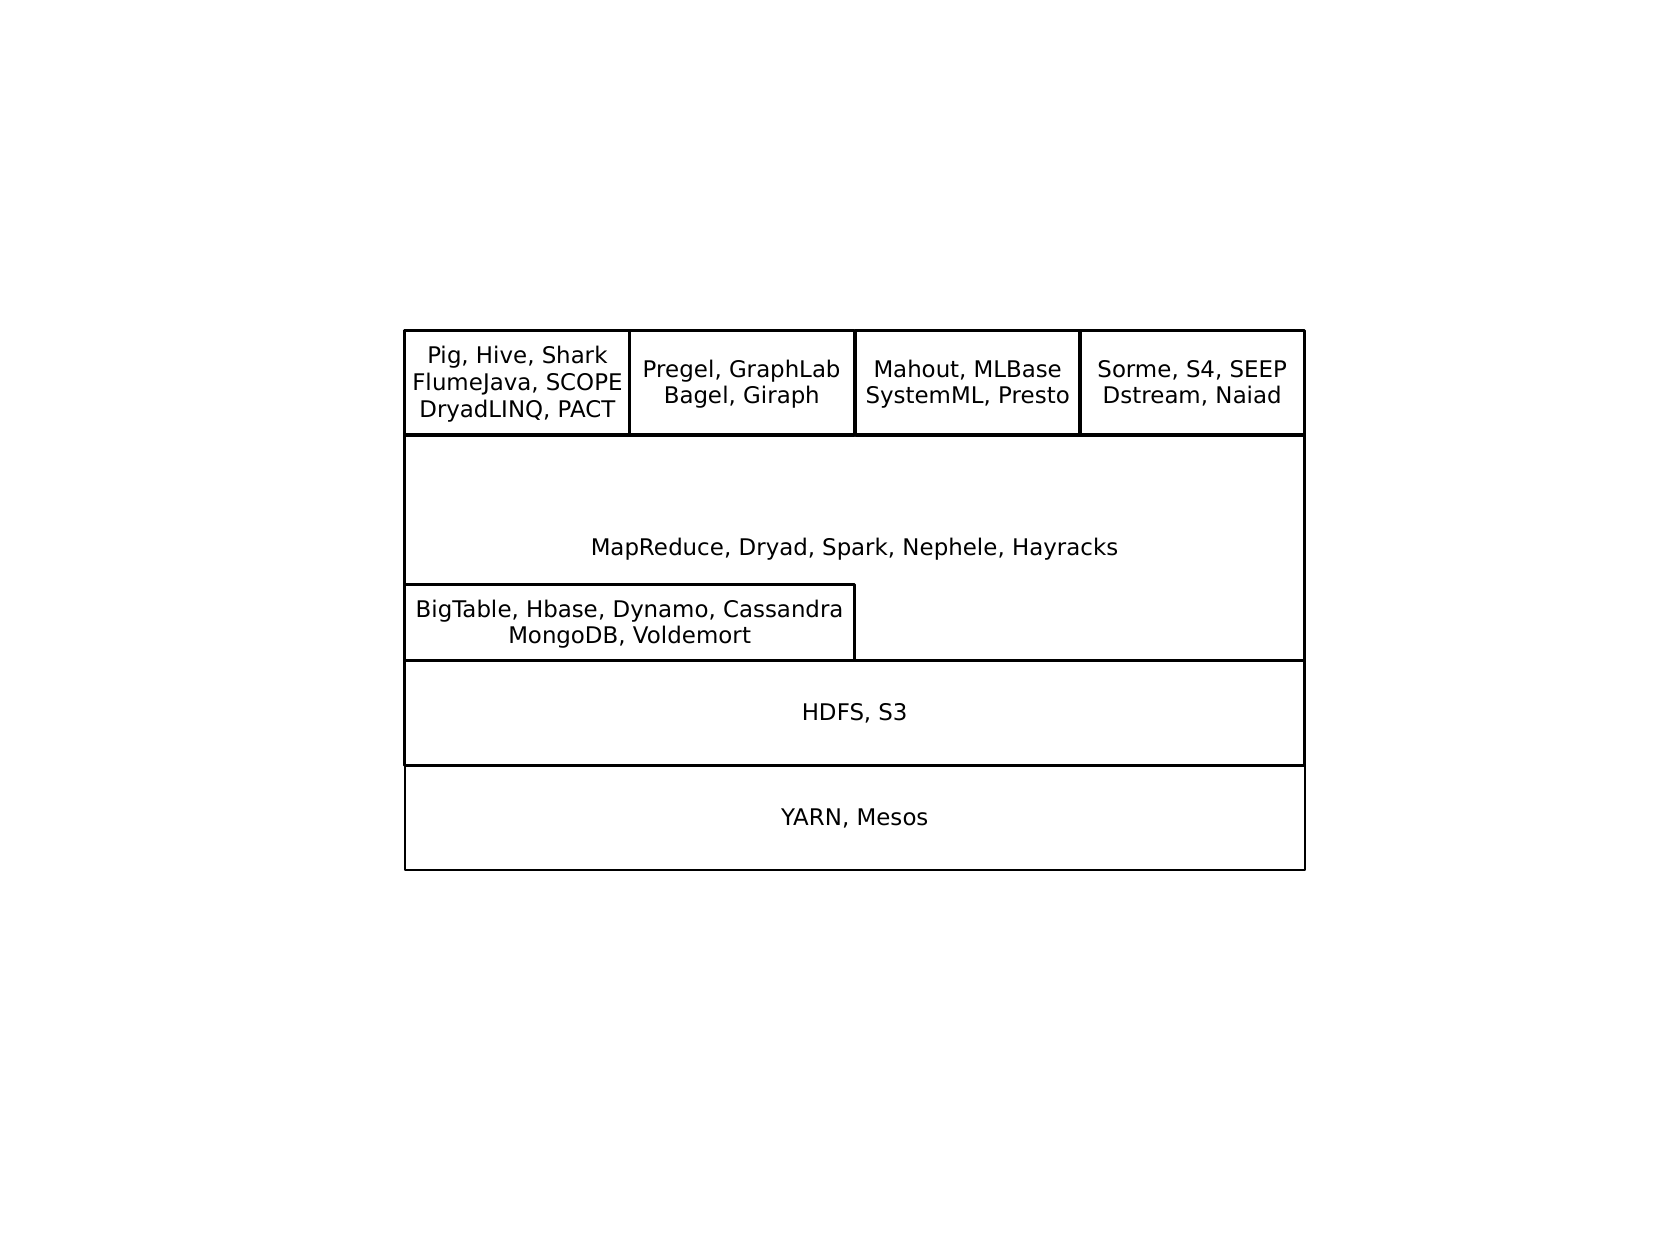

Pregel, GraphLab
Bagel, Giraph
Sorme, S4, SEEP
Dstream, Naiad
Pig, Hive, Shark
FlumeJava, SCOPE
DryadLINQ, PACT
Mahout, MLBase
SystemML, Presto
MapReduce, Dryad, Spark, Nephele, Hayracks
BigTable, Hbase, Dynamo, Cassandra
MongoDB, Voldemort
HDFS, S3
YARN, Mesos